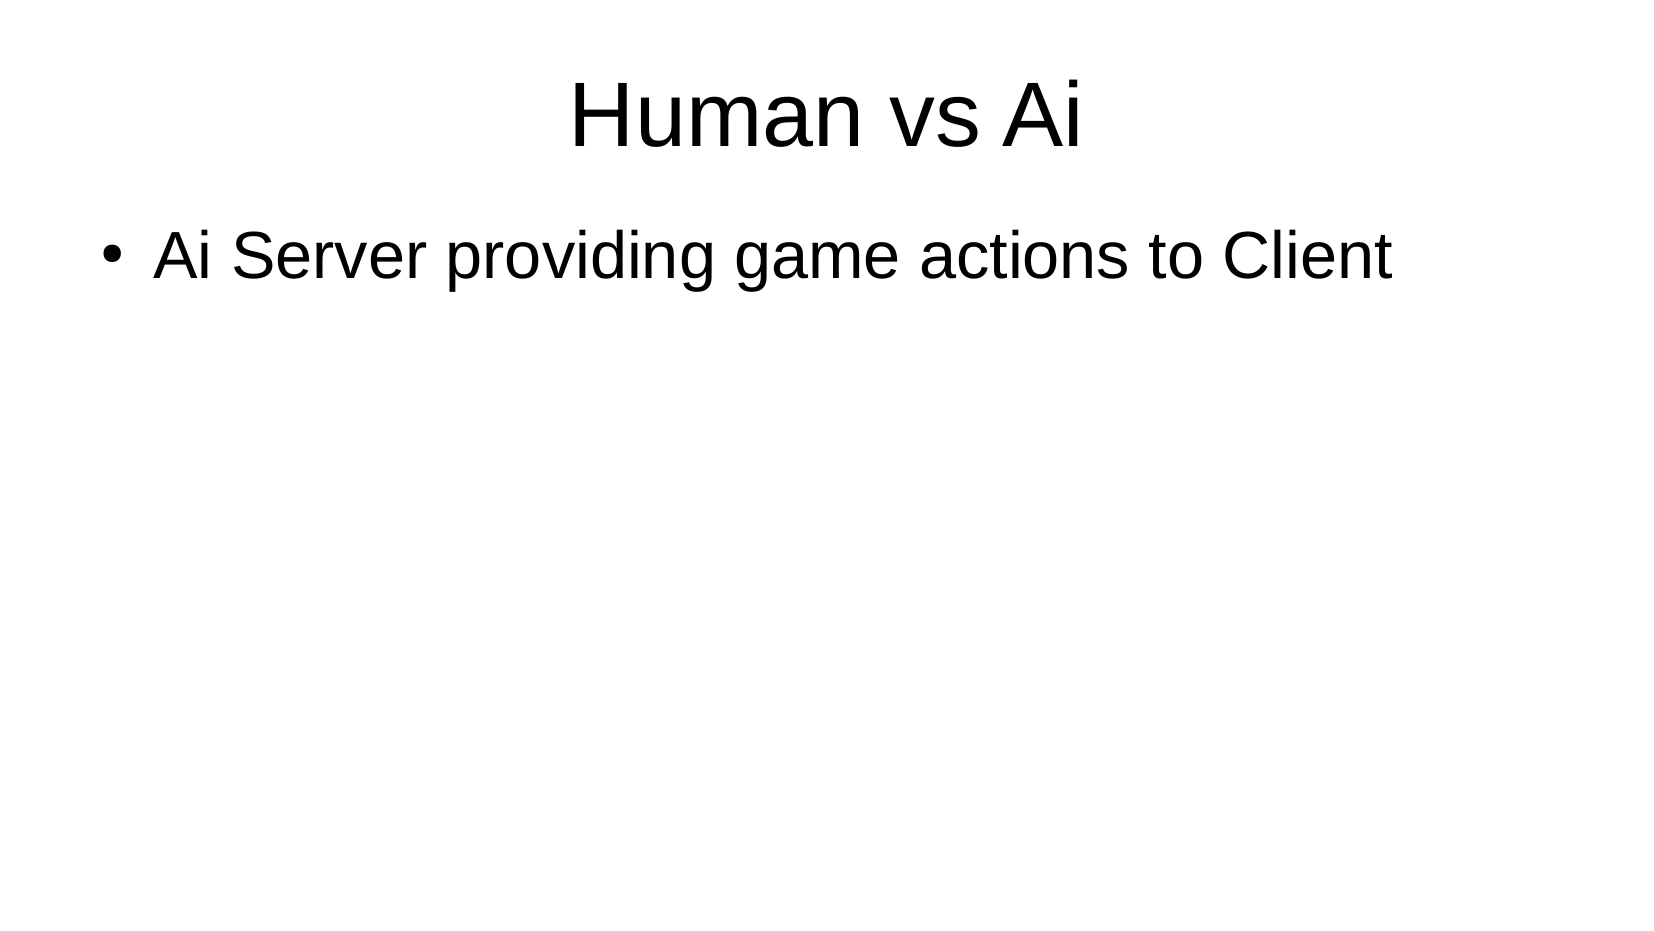

# Human vs Ai
Ai Server providing game actions to Client